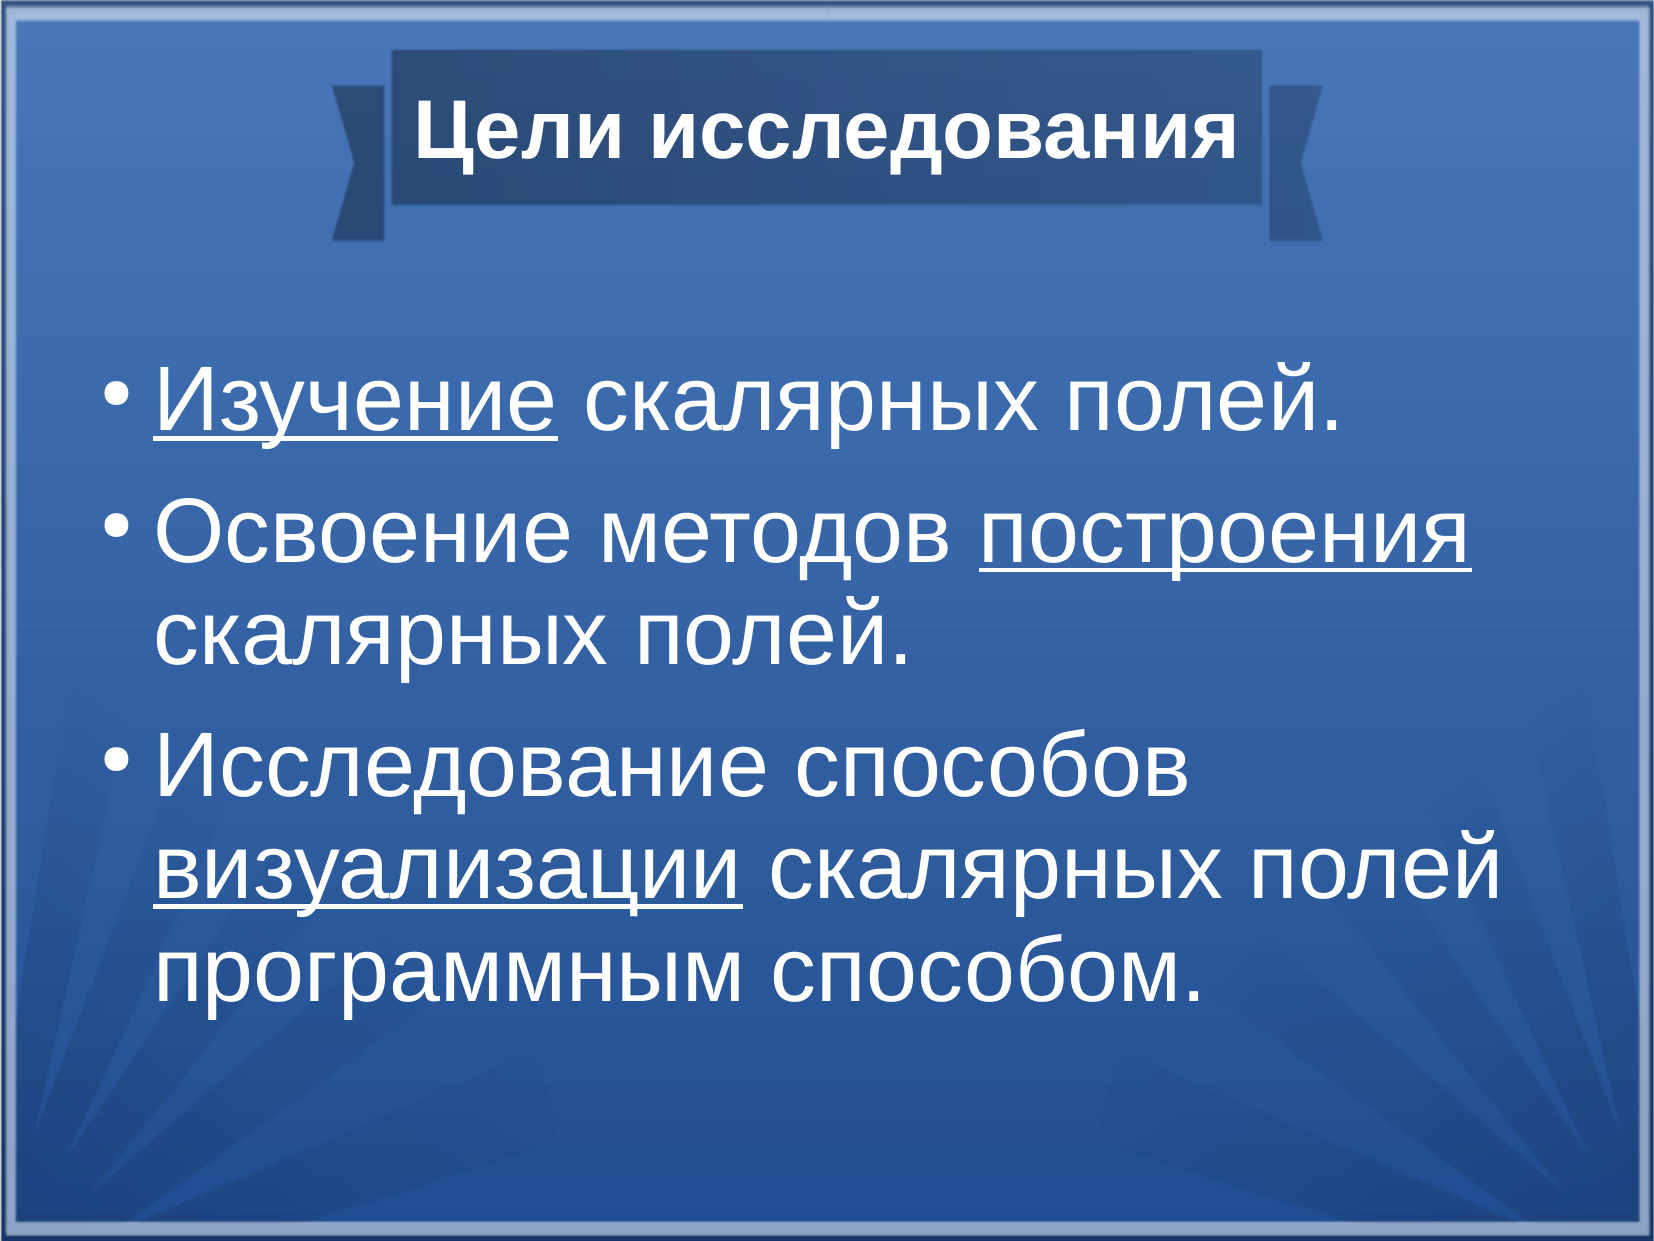

# Цели исследования
Изучение скалярных полей.
Освоение методов построения скалярных полей.
Исследование способов визуализации скалярных полей программным способом.